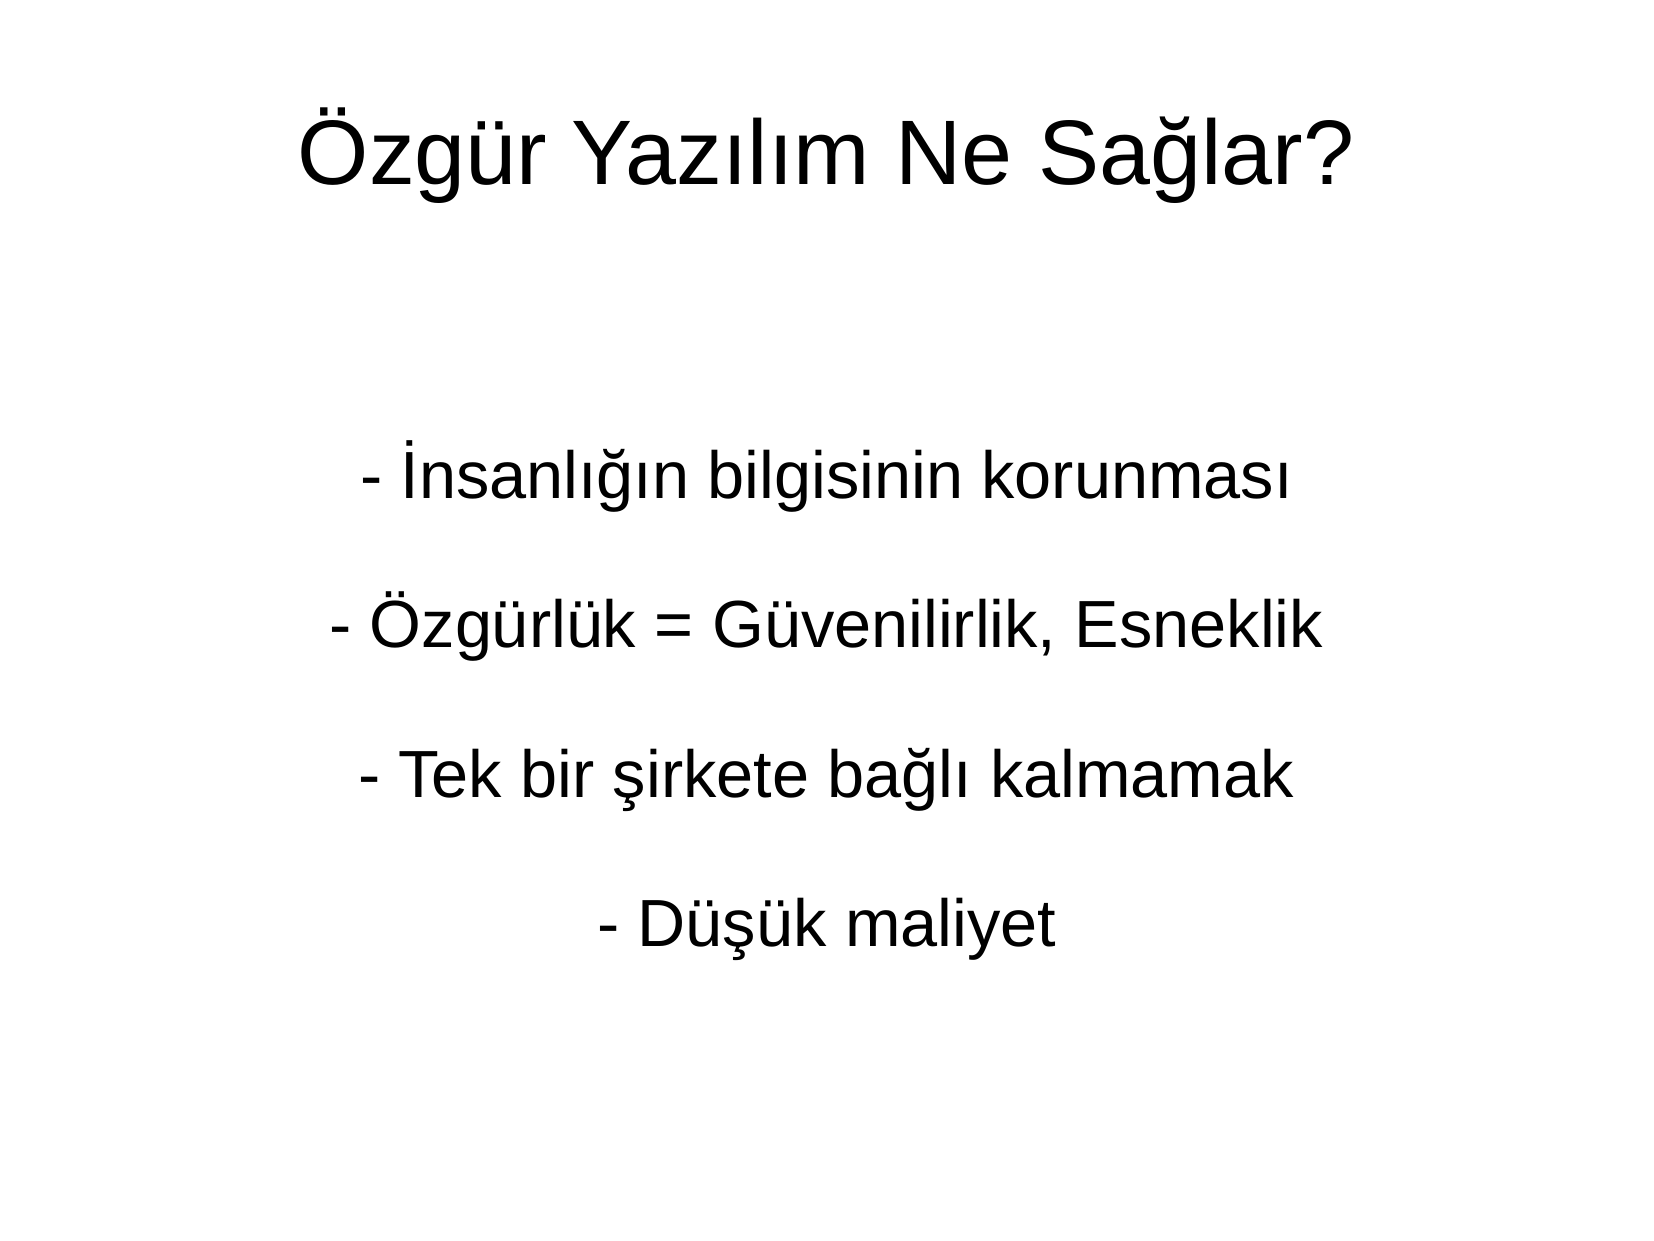

# Özgür Yazılım Ne Sağlar?
- İnsanlığın bilgisinin korunması
- Özgürlük = Güvenilirlik, Esneklik
- Tek bir şirkete bağlı kalmamak
- Düşük maliyet